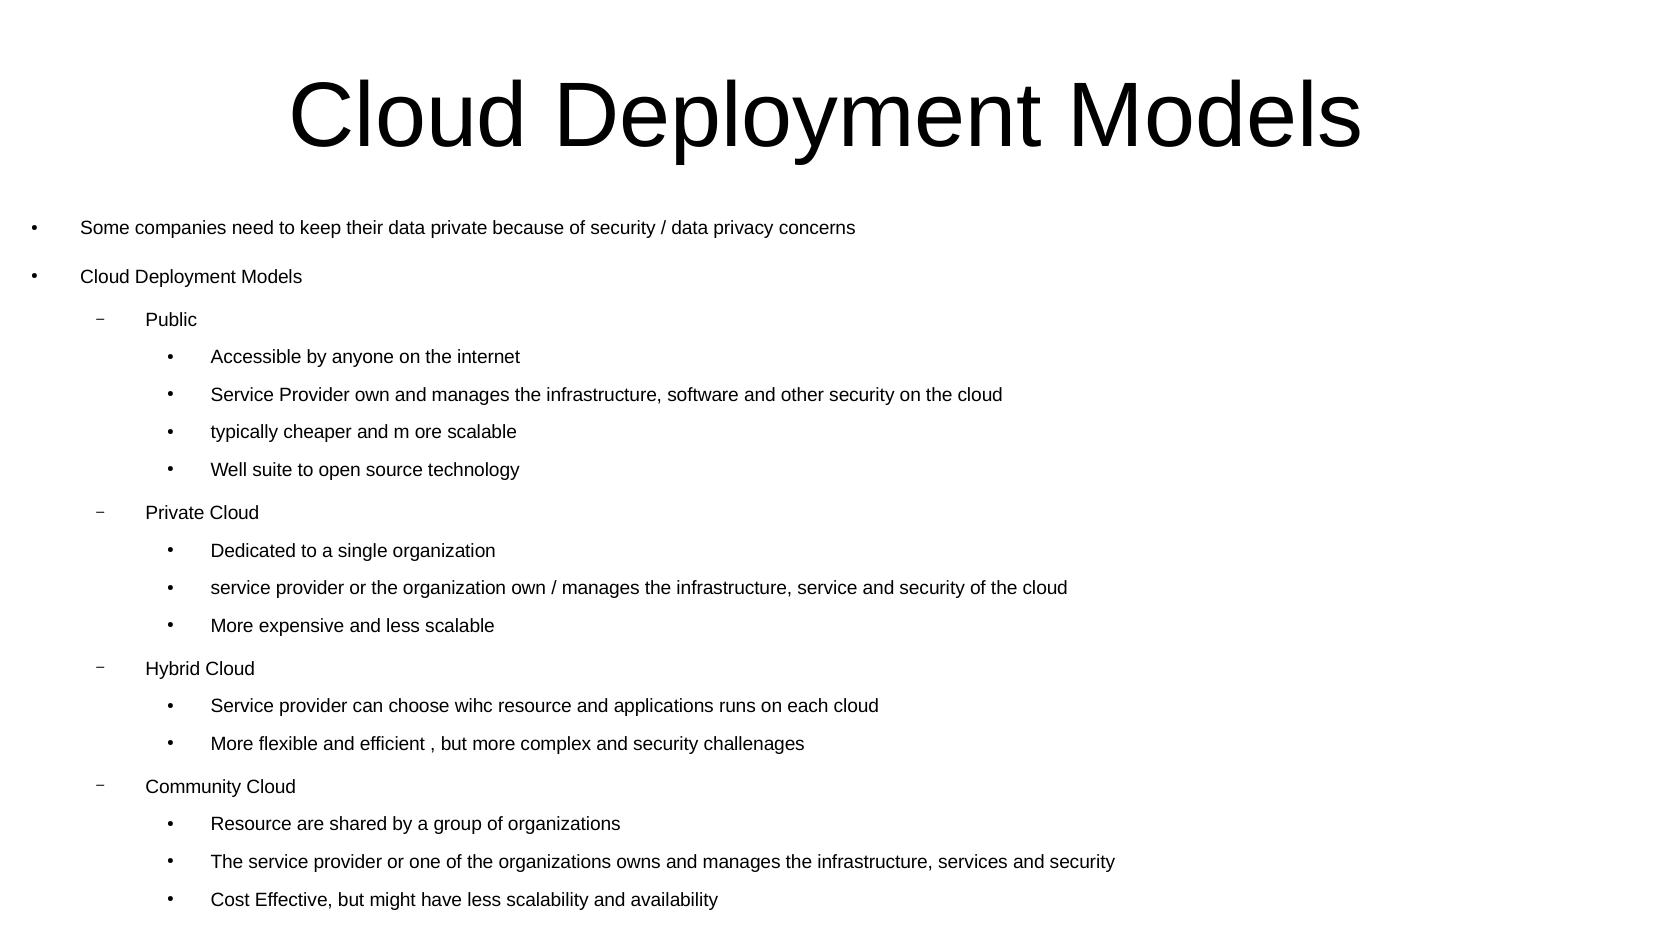

# Cloud Deployment Models
Some companies need to keep their data private because of security / data privacy concerns
Cloud Deployment Models
Public
Accessible by anyone on the internet
Service Provider own and manages the infrastructure, software and other security on the cloud
typically cheaper and m ore scalable
Well suite to open source technology
Private Cloud
Dedicated to a single organization
service provider or the organization own / manages the infrastructure, service and security of the cloud
More expensive and less scalable
Hybrid Cloud
Service provider can choose wihc resource and applications runs on each cloud
More flexible and efficient , but more complex and security challenages
Community Cloud
Resource are shared by a group of organizations
The service provider or one of the organizations owns and manages the infrastructure, services and security
Cost Effective, but might have less scalability and availability